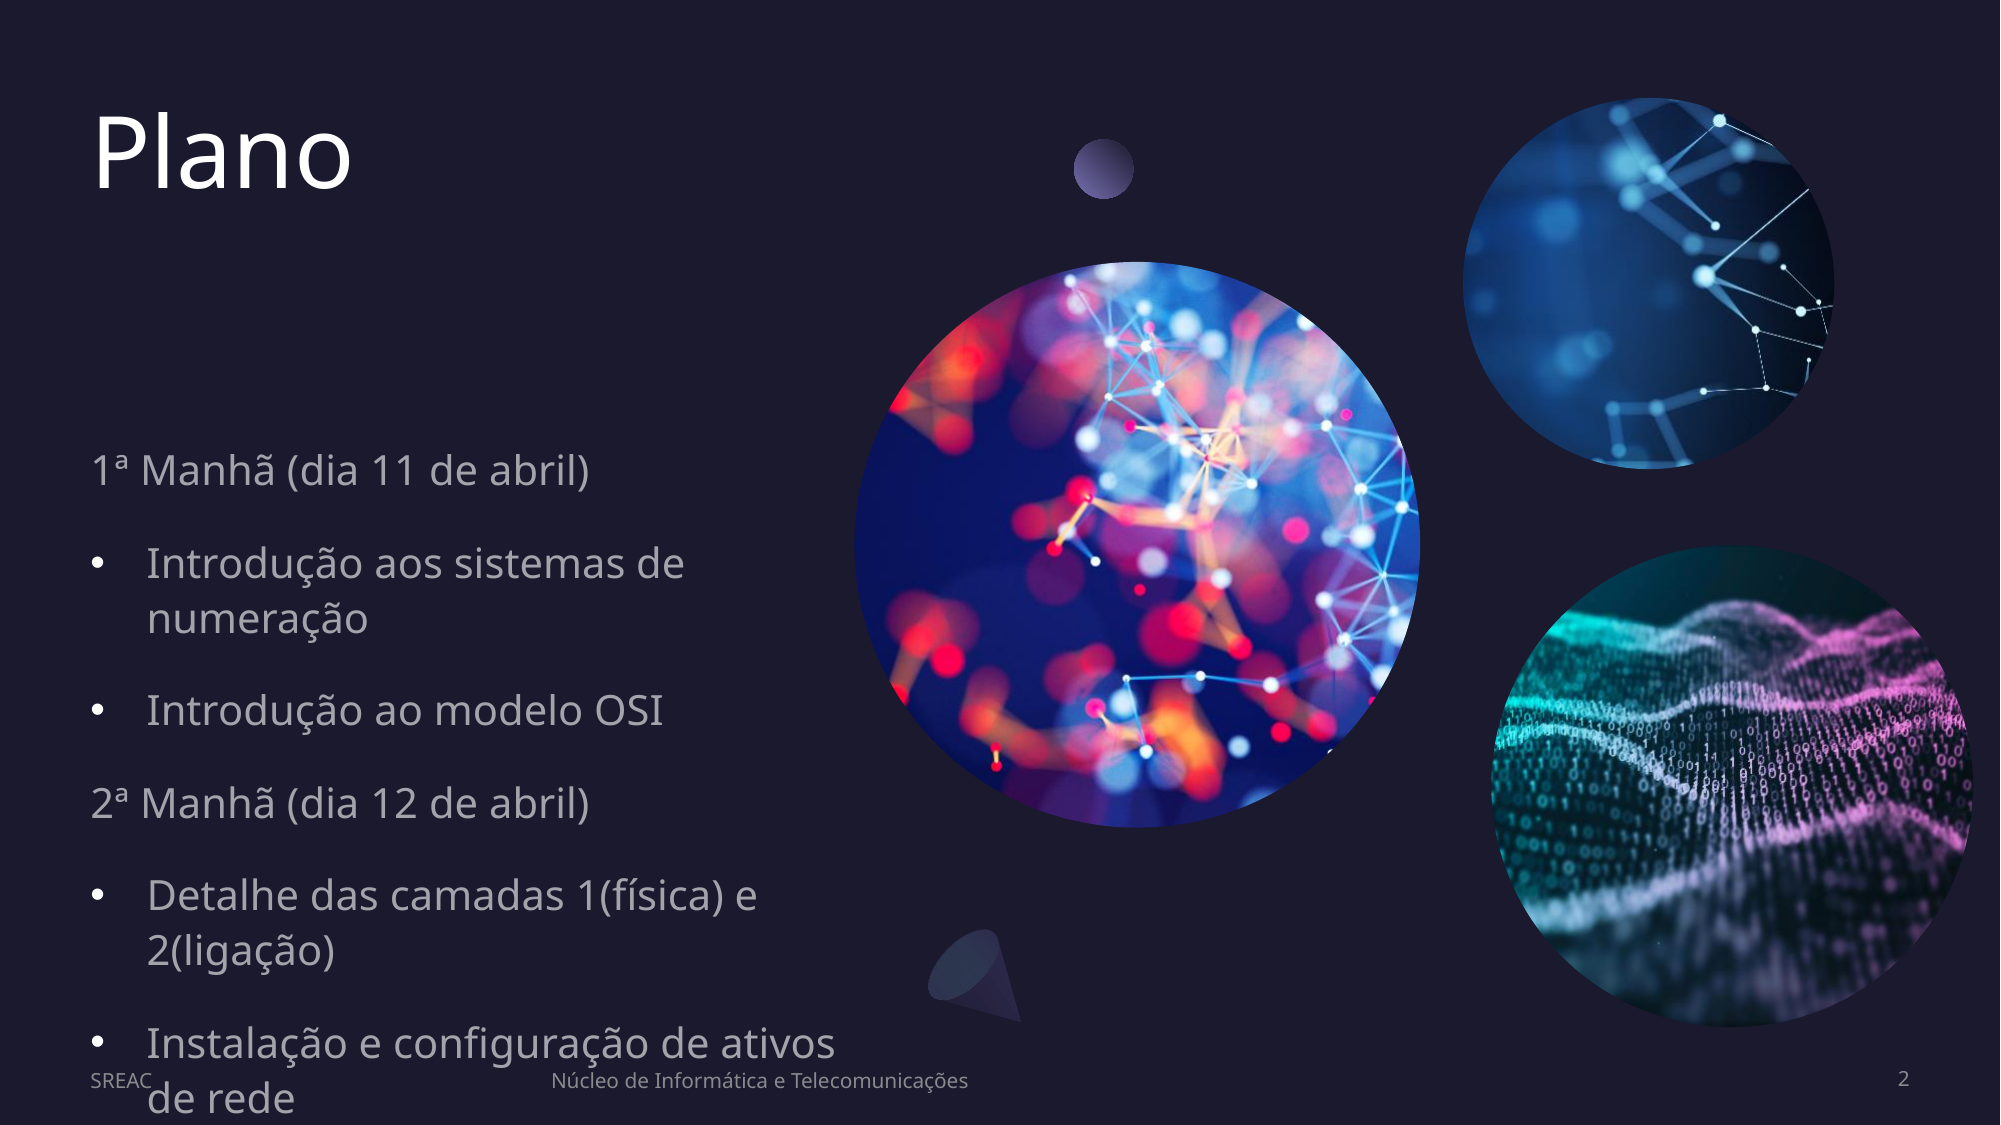

# Plano
1ª Manhã (dia 11 de abril)
Introdução aos sistemas de numeração
Introdução ao modelo OSI
2ª Manhã (dia 12 de abril)
Detalhe das camadas 1(física) e 2(ligação)
Instalação e configuração de ativos de rede
SREAC
Núcleo de Informática e Telecomunicações